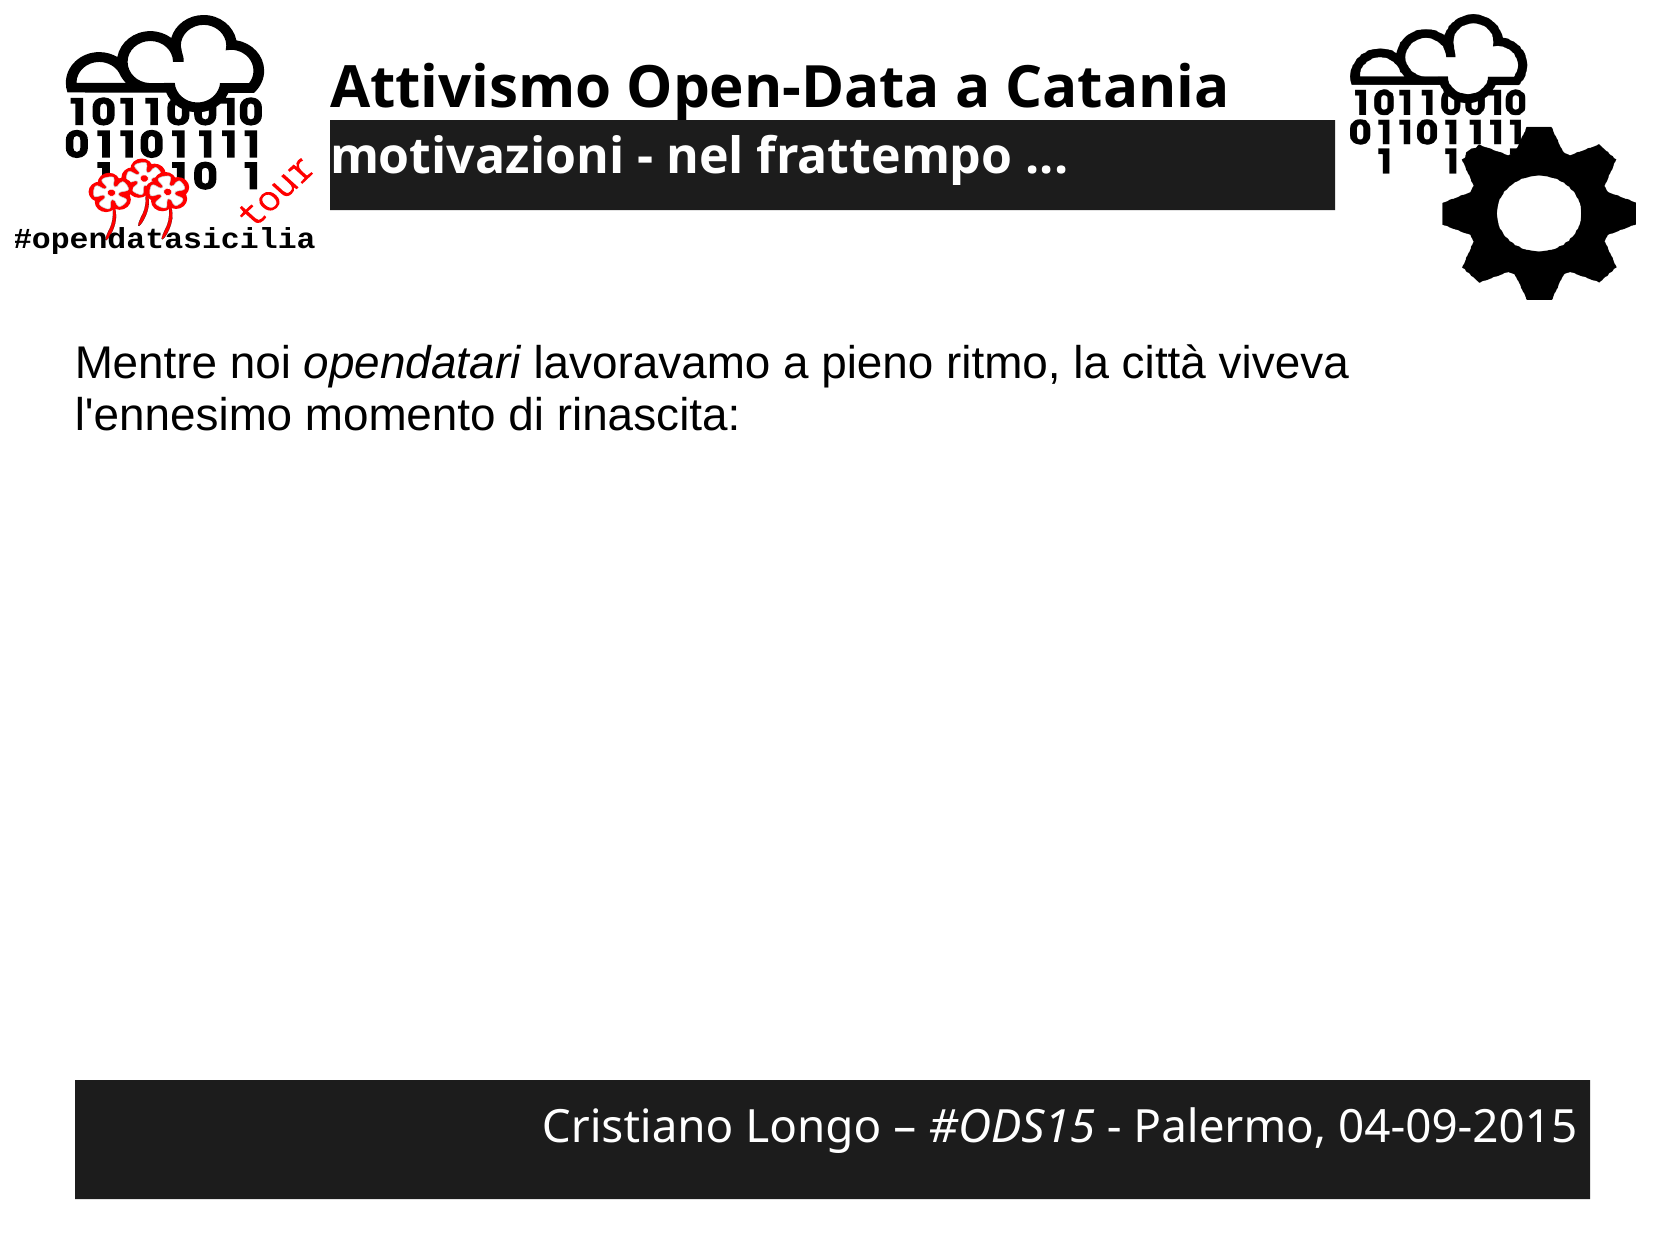

# Attivismo Open-Data a Catania
motivazioni - nel frattempo ...
Mentre noi opendatari lavoravamo a pieno ritmo, la città viveva l'ennesimo momento di rinascita:
 Cristiano Longo – #ODS15 - Palermo, 04-09-2015